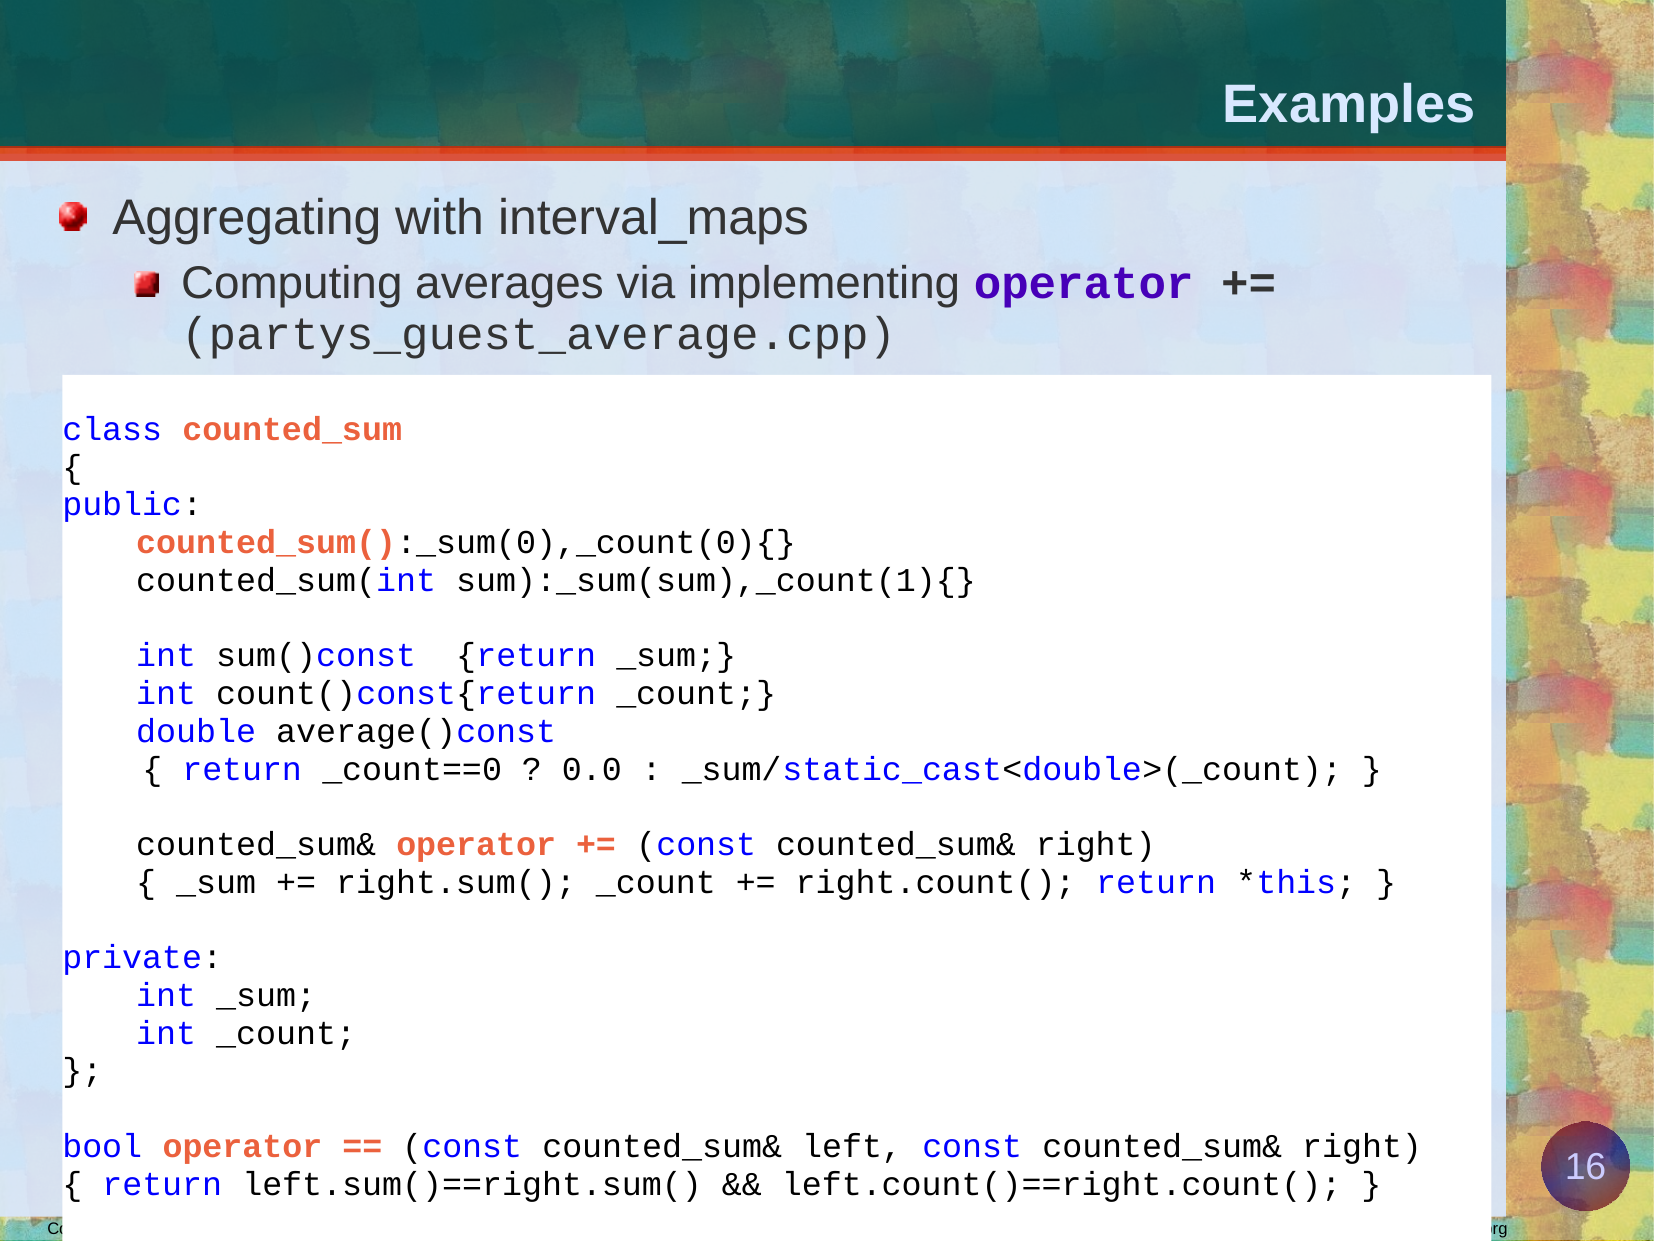

# Examples
Aggregating with interval_maps
Computing averages via implementing operator +=
(partys_guest_average.cpp)
class counted_sum
{
public:
	counted_sum():_sum(0),_count(0){}
	counted_sum(int sum):_sum(sum),_count(1){}
	int sum()const {return _sum;}
	int count()const{return _count;}
	double average()const
 { return _count==0 ? 0.0 : _sum/static_cast<double>(_count); }
	counted_sum& operator += (const counted_sum& right)
	{ _sum += right.sum(); _count += right.count(); return *this; }
private:
	int _sum;
	int _count;
};
bool operator == (const counted_sum& left, const counted_sum& right)
{ return left.sum()==right.sum() && left.count()==right.count(); }